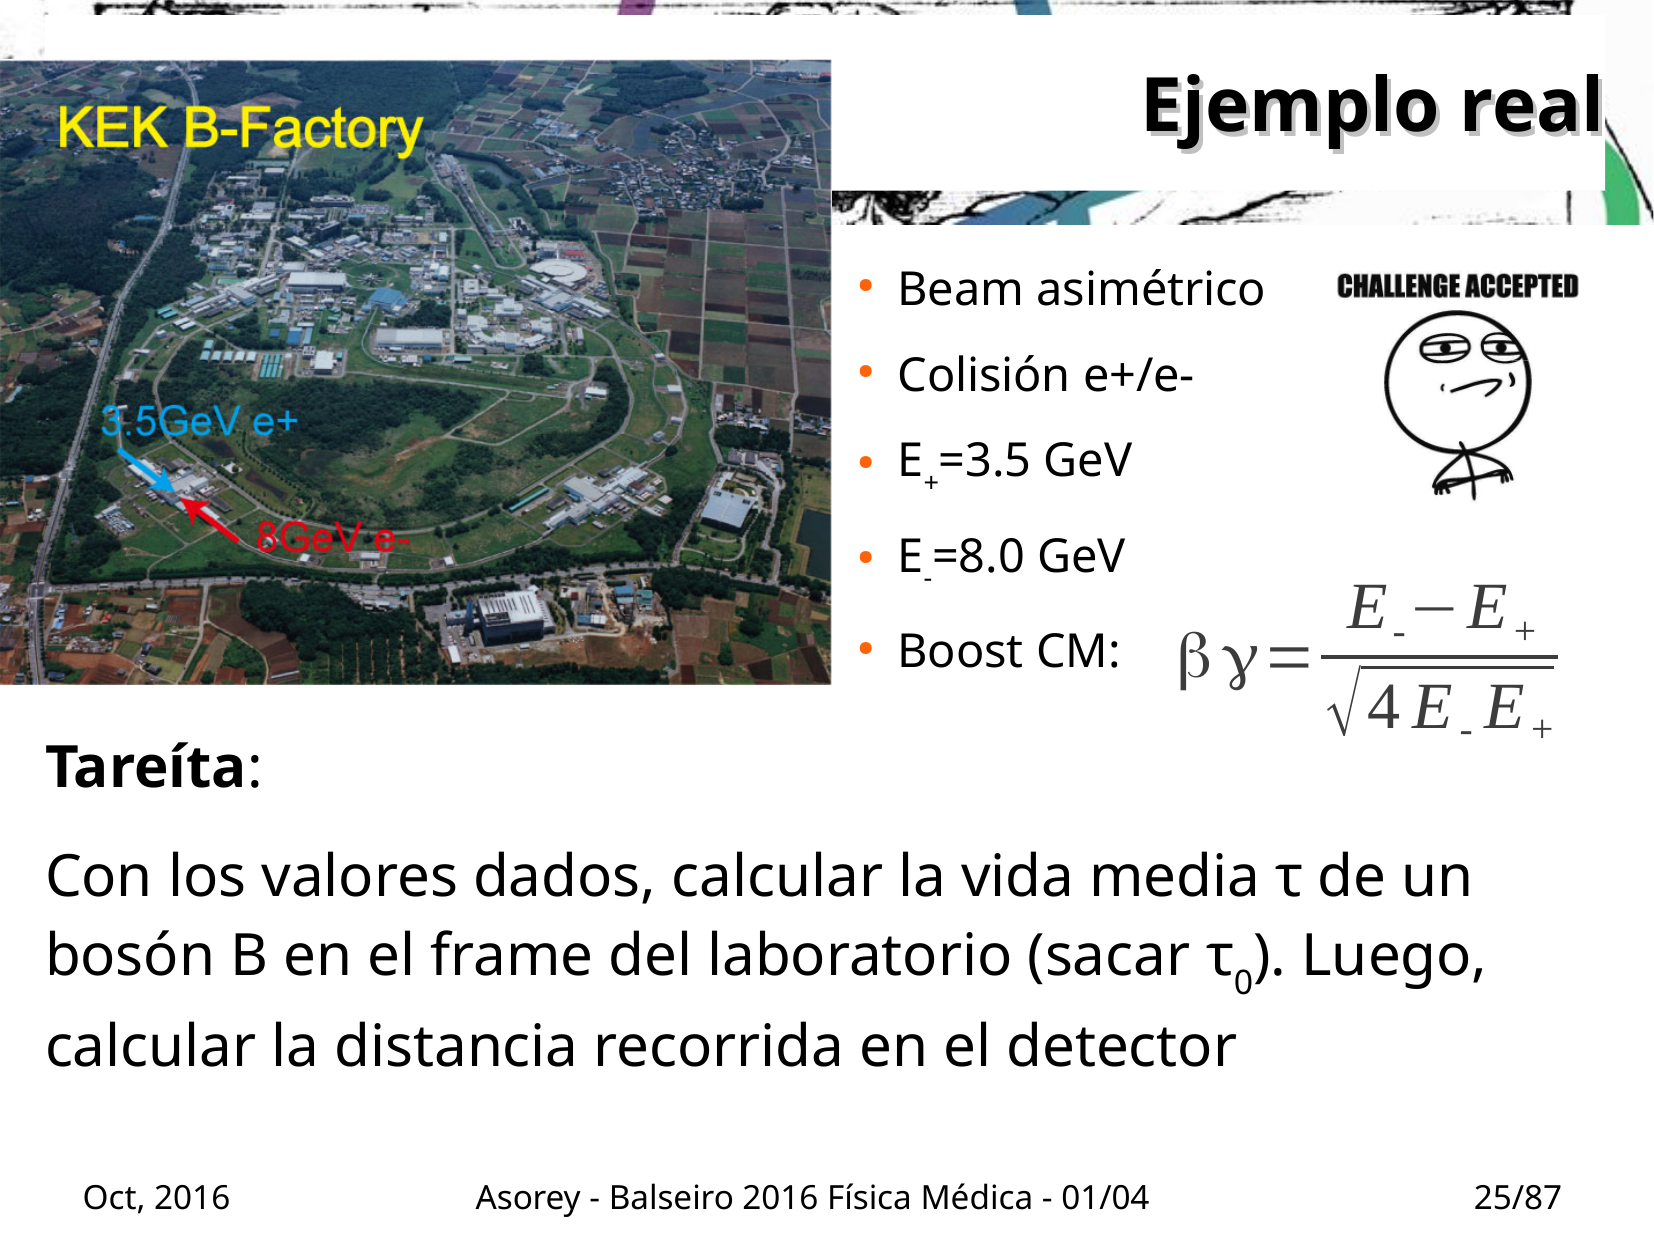

# Ejemplo real
Beam asimétrico
Colisión e+/e-
E+=3.5 GeV
E-=8.0 GeV
Boost CM:
Tareíta:
Con los valores dados, calcular la vida media τ de un bosón B en el frame del laboratorio (sacar τ0). Luego, calcular la distancia recorrida en el detector
Oct, 2016
Asorey - Balseiro 2016 Física Médica - 01/04
25